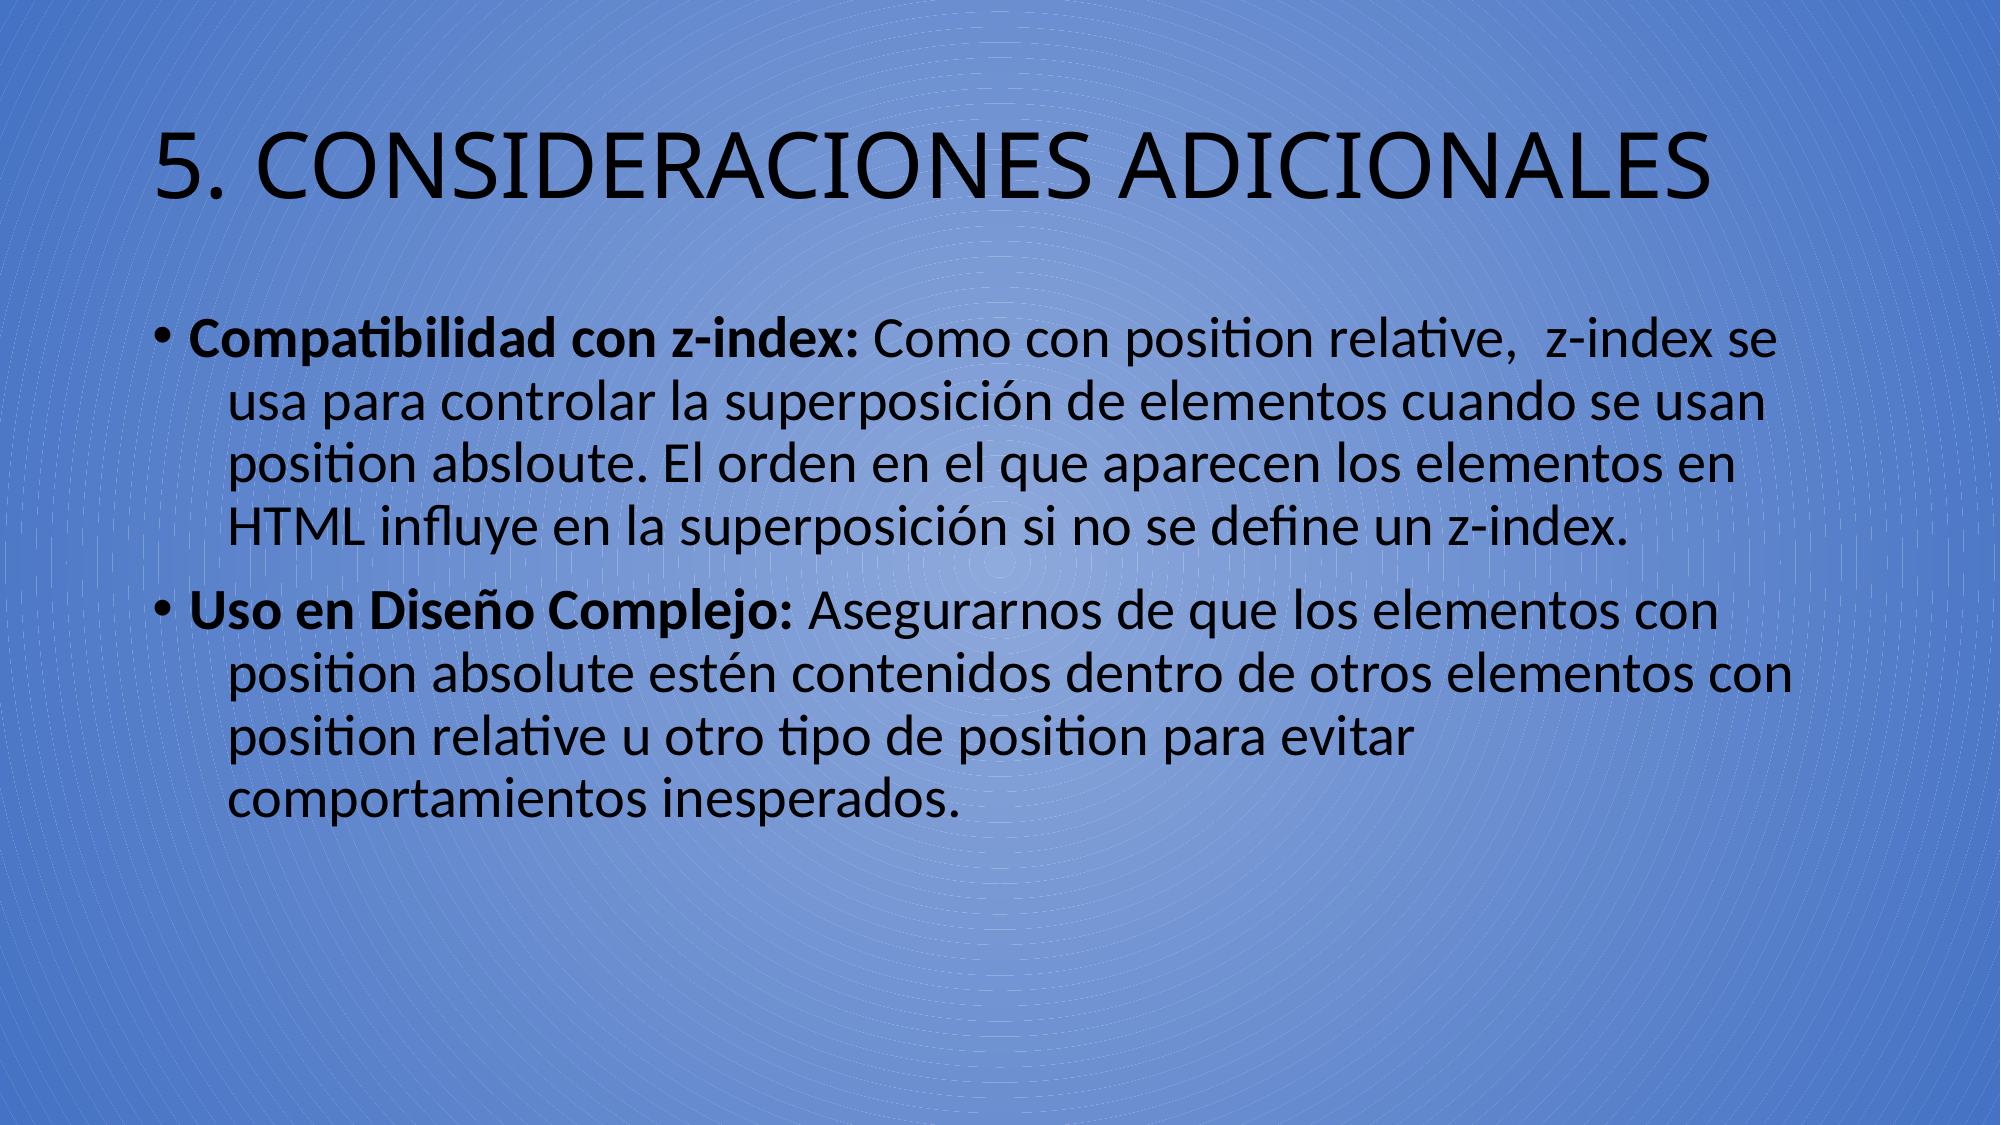

# 5. CONSIDERACIONES ADICIONALES
Compatibilidad con z-index: Como con position relative, z-index se usa para controlar la superposición de elementos cuando se usan position absloute. El orden en el que aparecen los elementos en HTML influye en la superposición si no se define un z-index.
Uso en Diseño Complejo: Asegurarnos de que los elementos con position absolute estén contenidos dentro de otros elementos con position relative u otro tipo de position para evitar comportamientos inesperados.